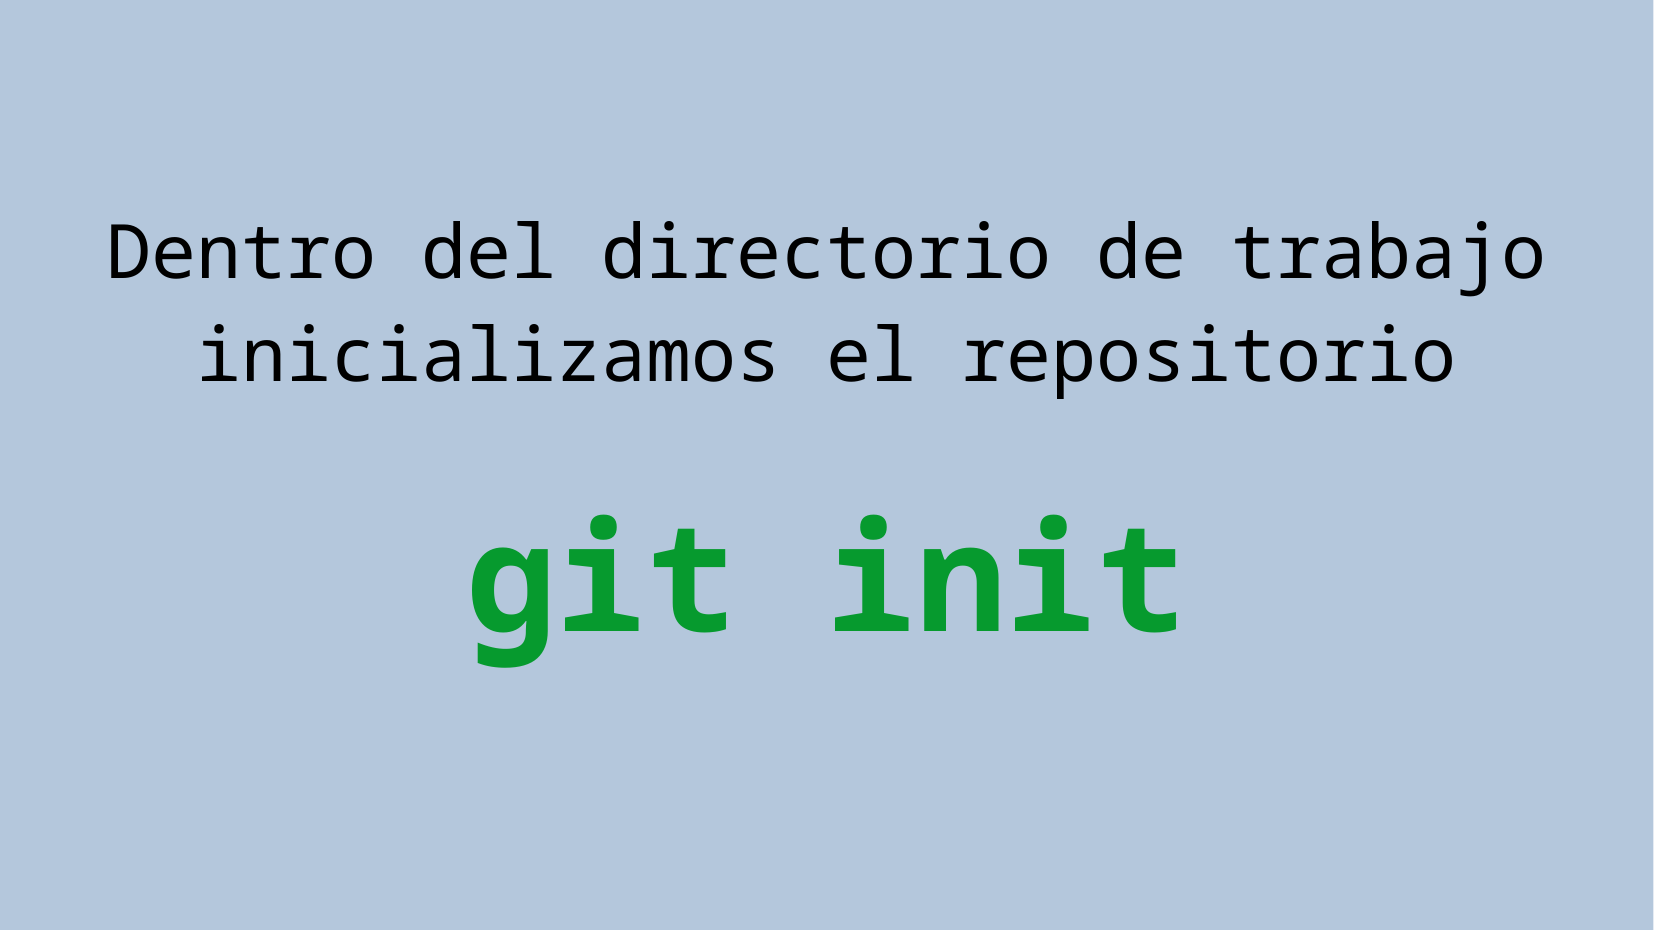

# Dentro del directorio de trabajo inicializamos el repositorio
git init